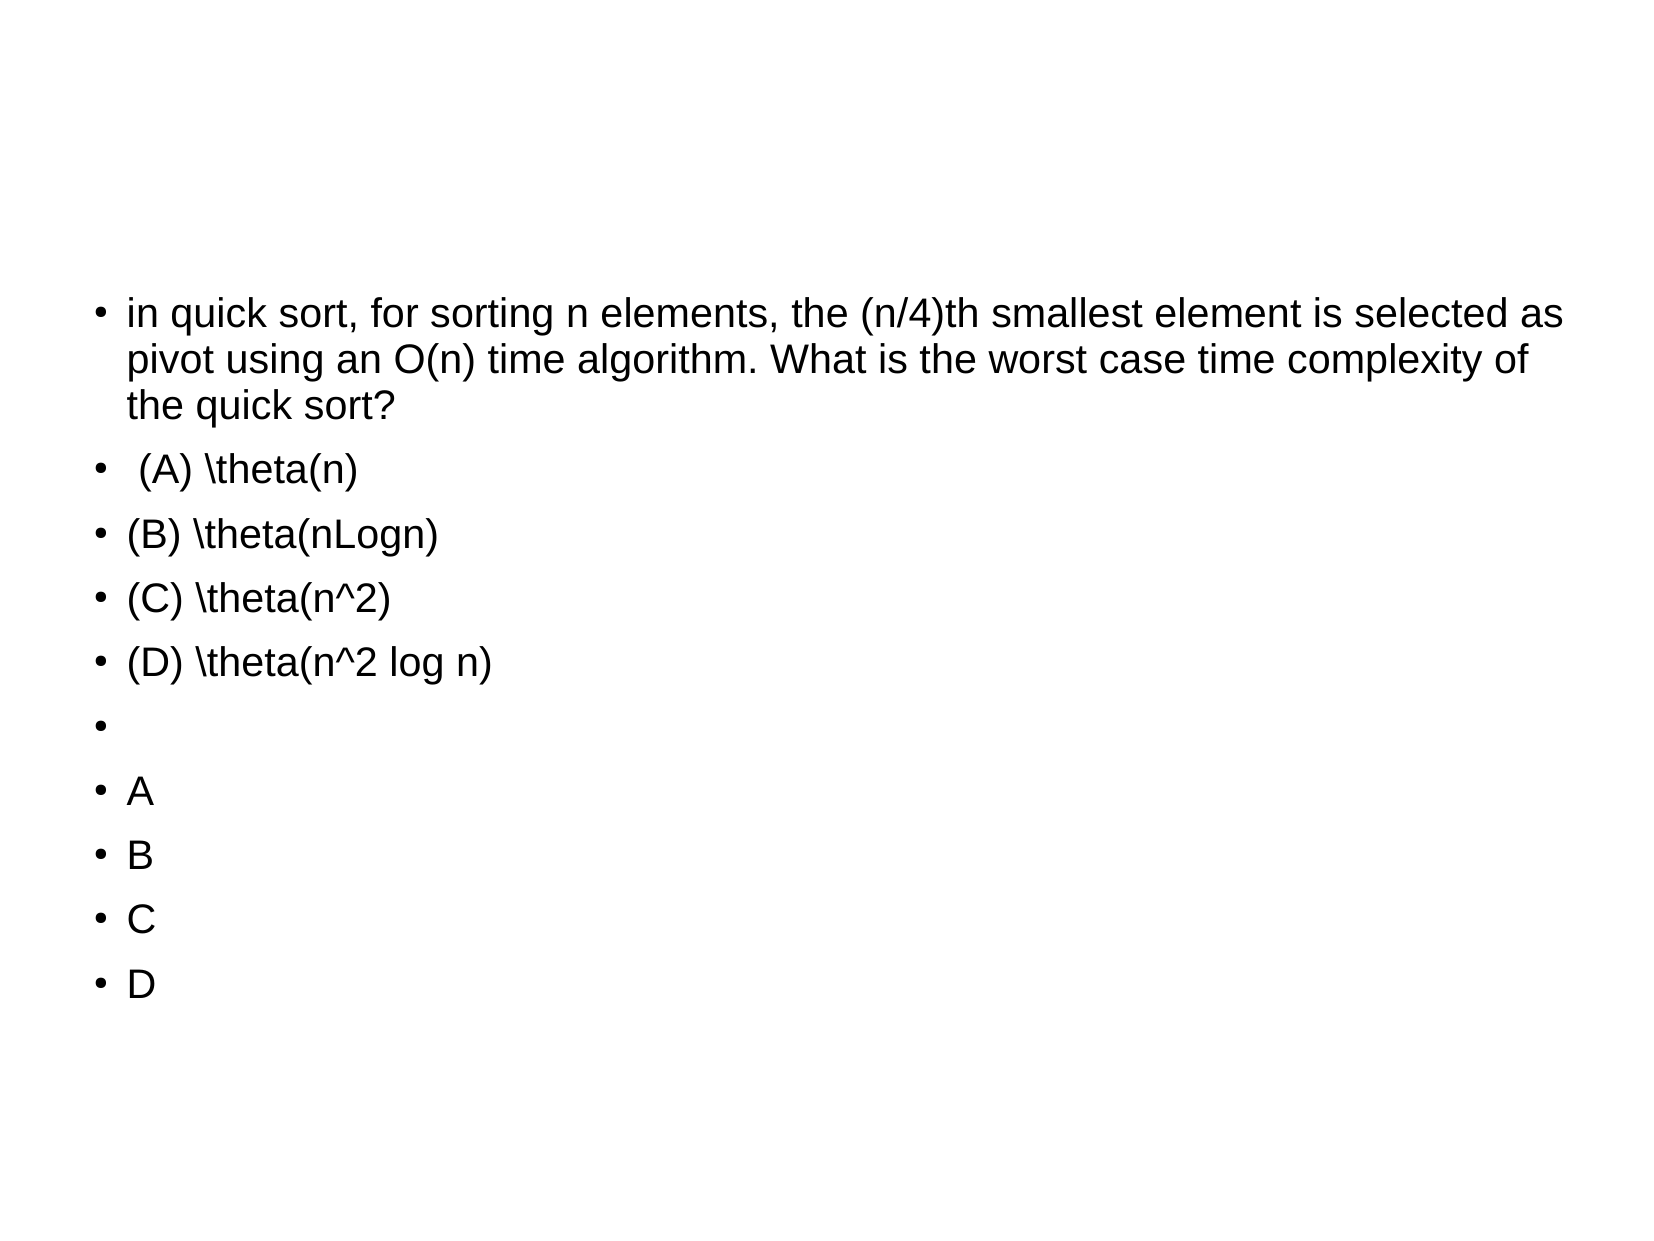

#
in quick sort, for sorting n elements, the (n/4)th smallest element is selected as pivot using an O(n) time algorithm. What is the worst case time complexity of the quick sort?
 (A) \theta(n)
(B) \theta(nLogn)
(C) \theta(n^2)
(D) \theta(n^2 log n)
A
B
C
D